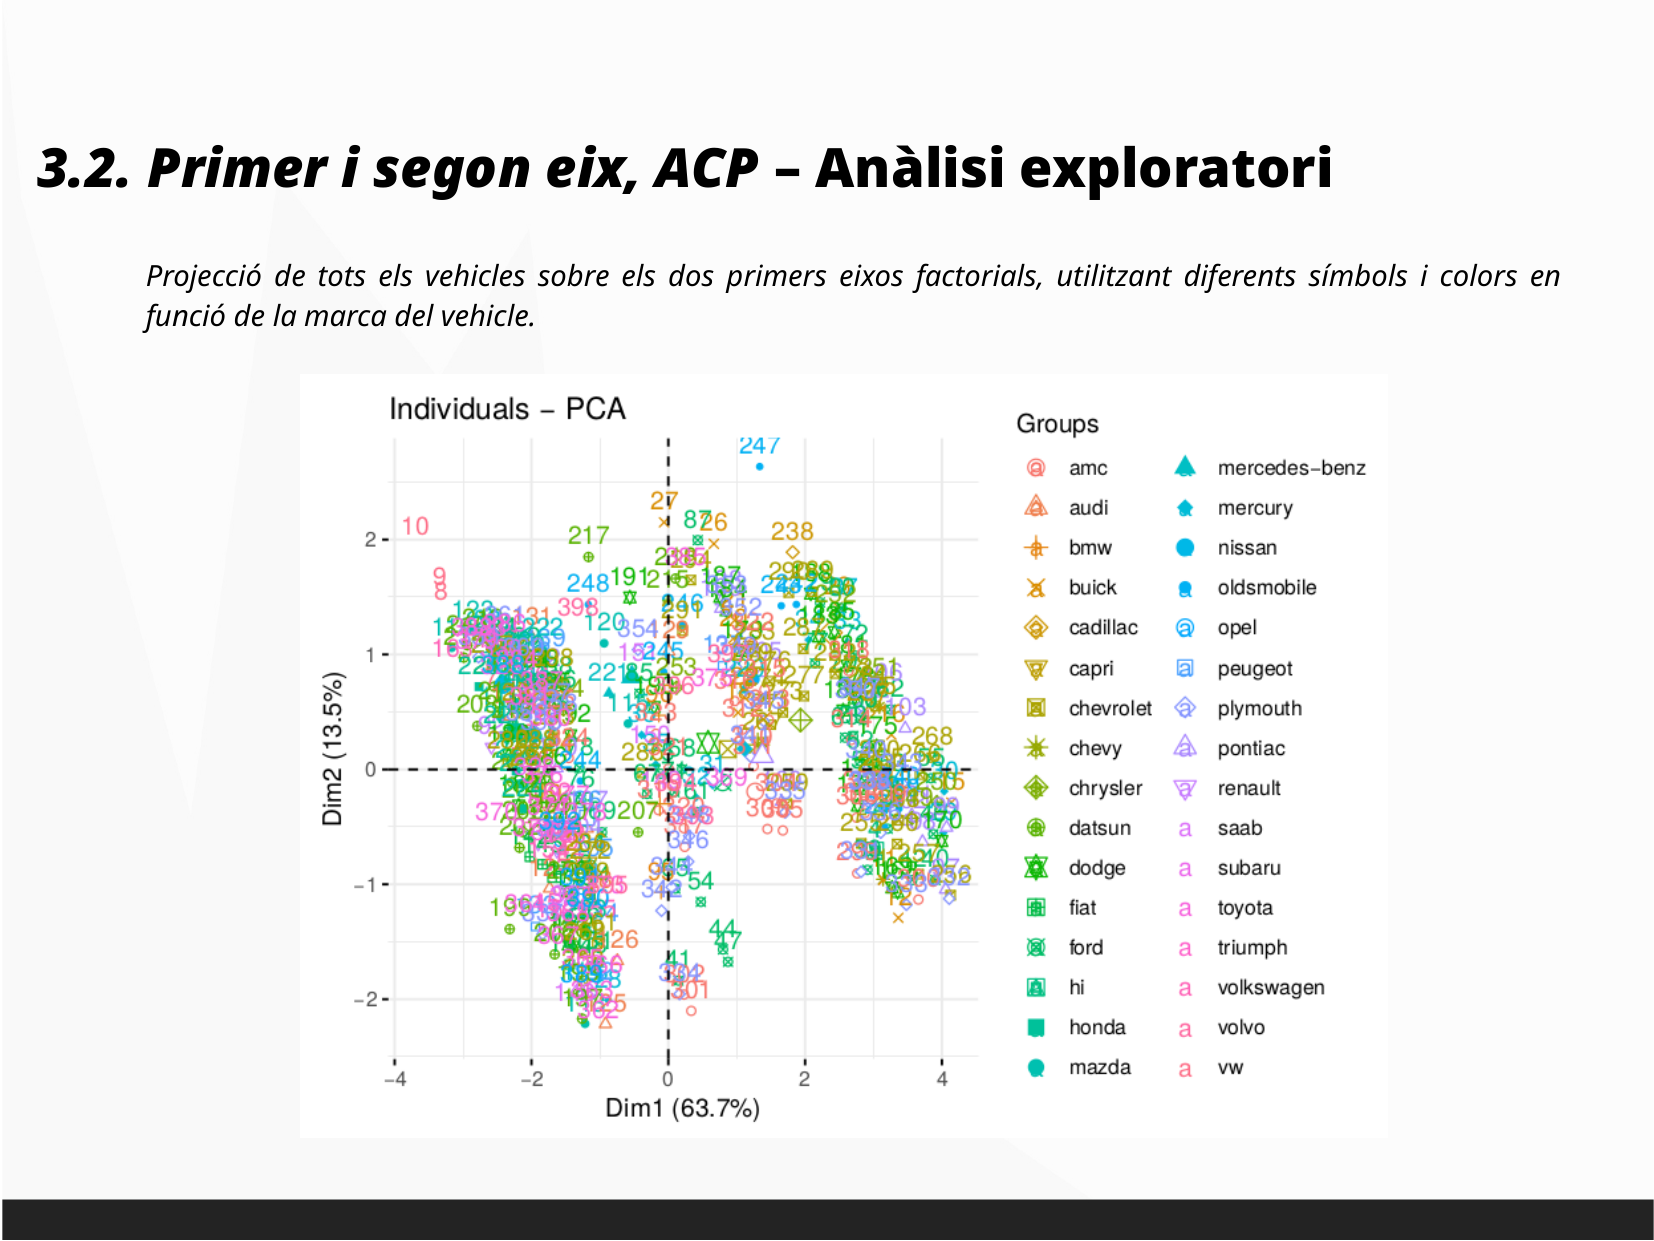

3.2. Primer i segon eix, ACP – Anàlisi exploratori
# Projecció de tots els vehicles sobre els dos primers eixos factorials, utilitzant diferents símbols i colors en funció de la marca del vehicle.